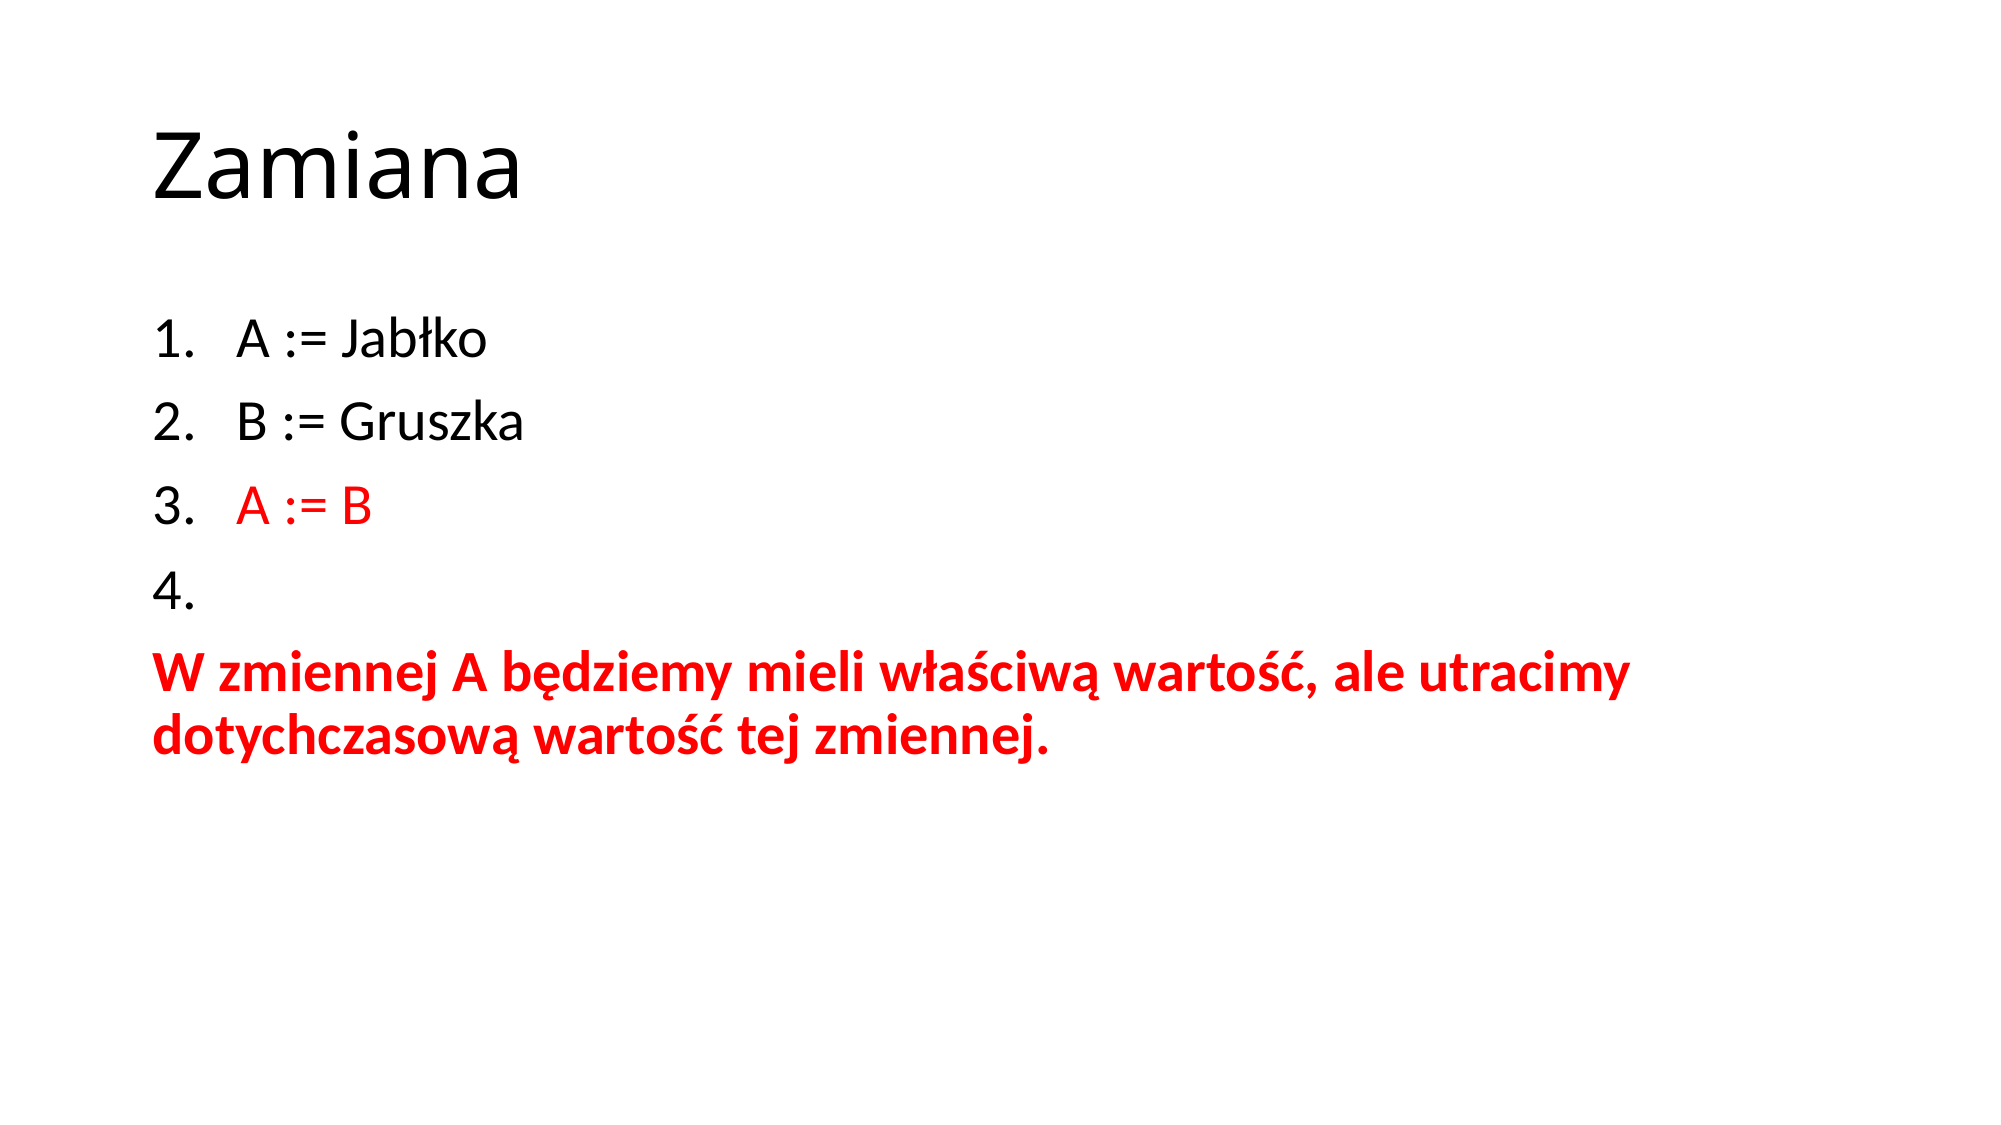

# Zamiana
A := Jabłko
B := Gruszka
A := B
W zmiennej A będziemy mieli właściwą wartość, ale utracimy dotychczasową wartość tej zmiennej.